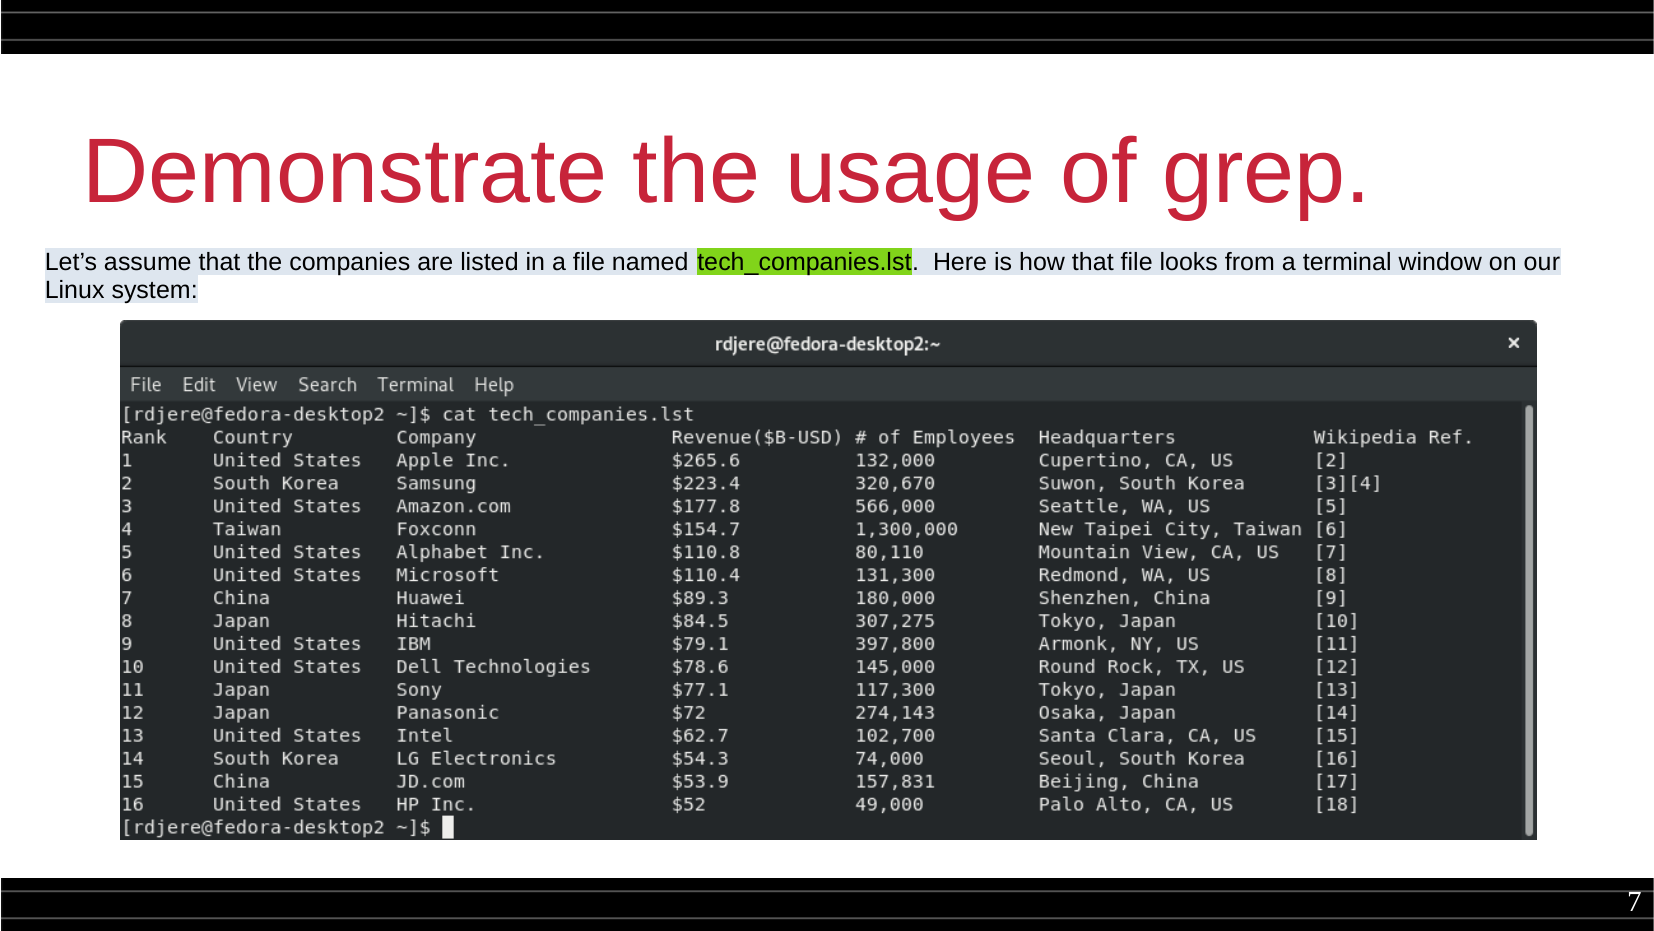

# Demonstrate the usage of grep.
Let’s assume that the companies are listed in a file named tech_companies.lst. Here is how that file looks from a terminal window on our Linux system: